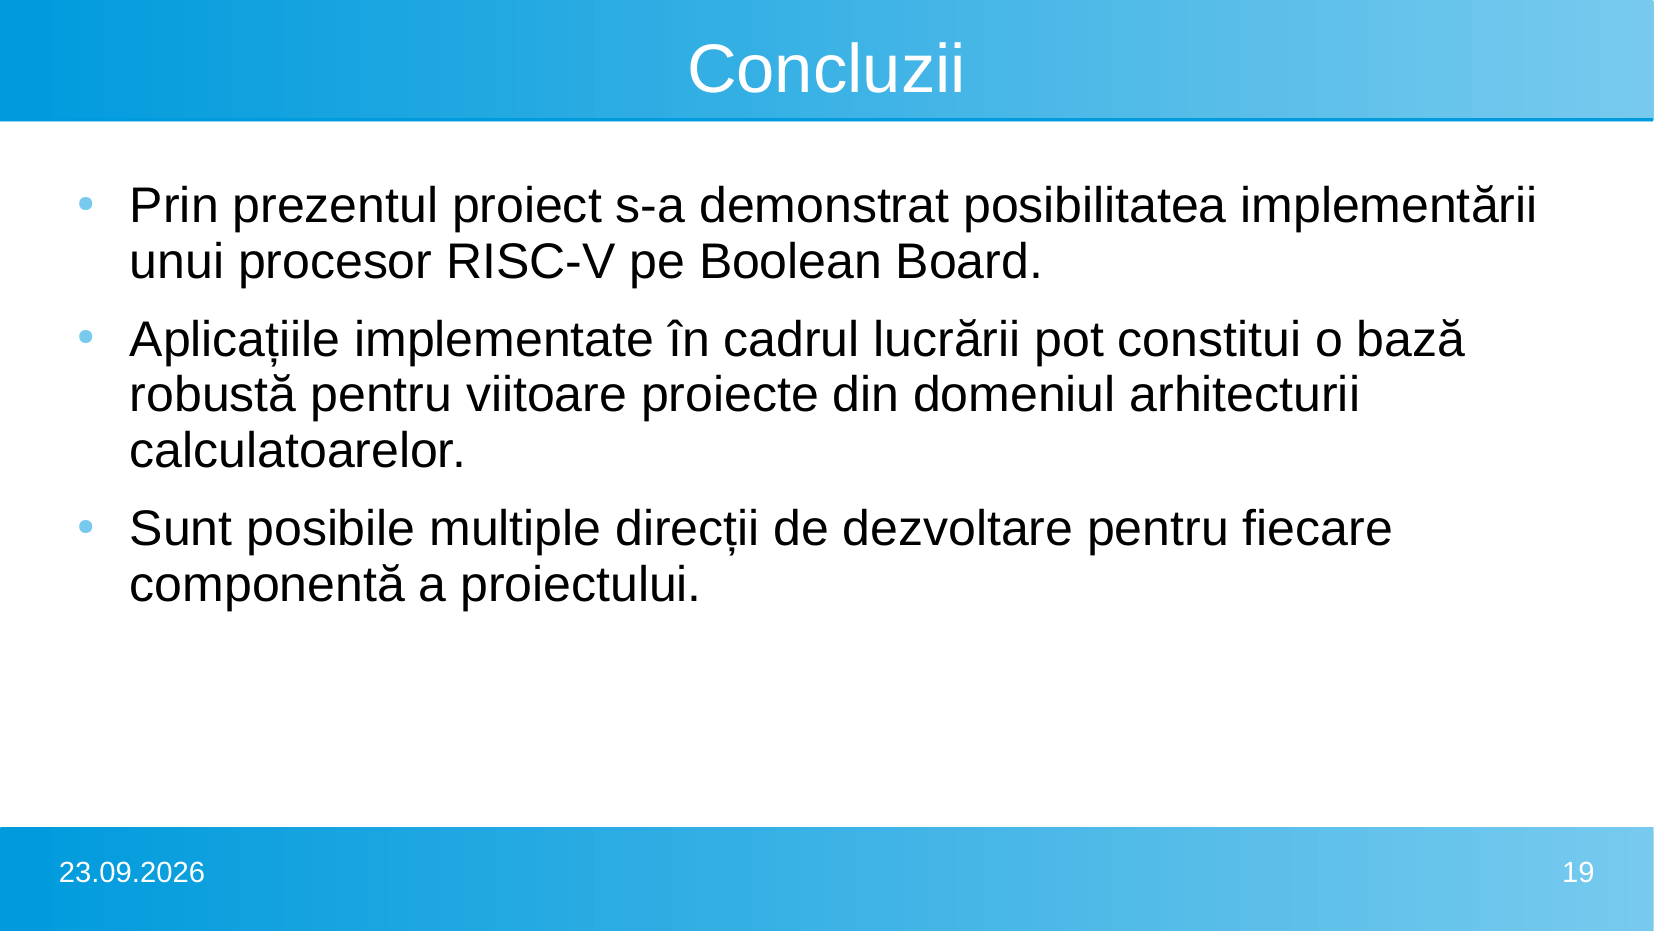

# Concluzii
Prin prezentul proiect s-a demonstrat posibilitatea implementării unui procesor RISC-V pe Boolean Board.
Aplicațiile implementate în cadrul lucrării pot constitui o bază robustă pentru viitoare proiecte din domeniul arhitecturii calculatoarelor.
Sunt posibile multiple direcții de dezvoltare pentru fiecare componentă a proiectului.
19